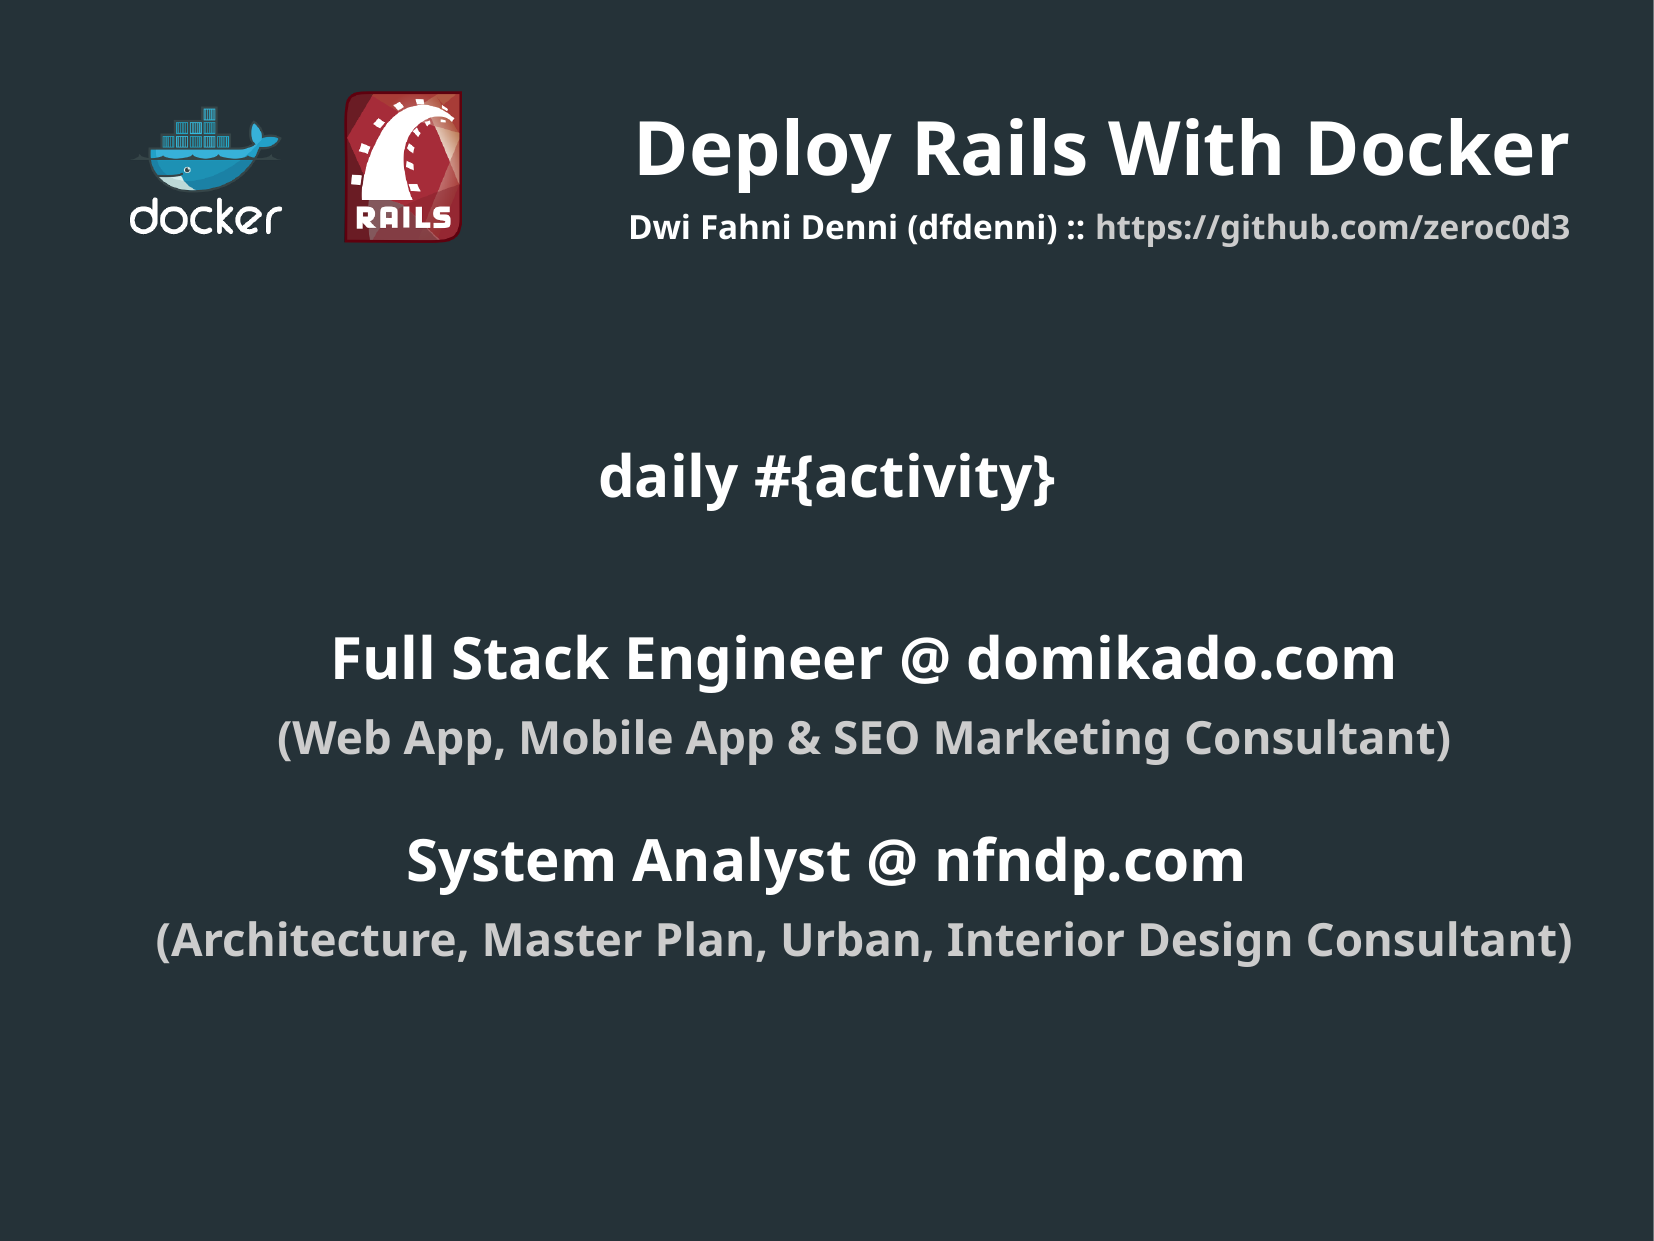

Deploy Rails With Docker
Dwi Fahni Denni (dfdenni) :: https://github.com/zeroc0d3
# daily #{activity}
Full Stack Engineer @ domikado.com
(Web App, Mobile App & SEO Marketing Consultant)
System Analyst @ nfndp.com
(Architecture, Master Plan, Urban, Interior Design Consultant)